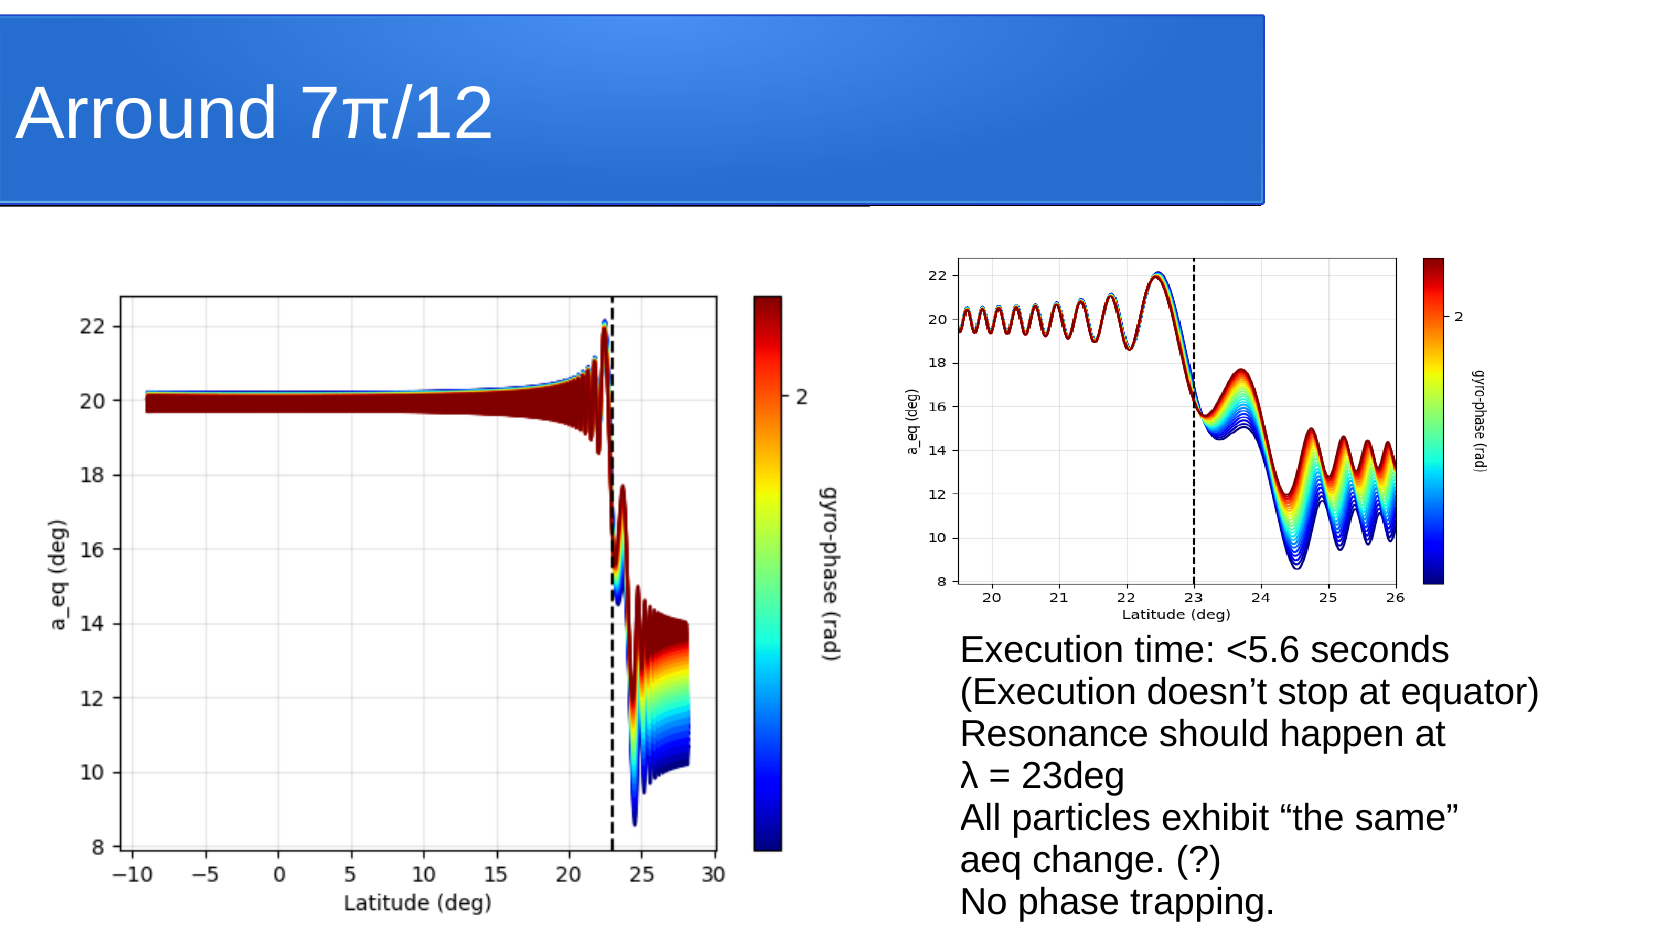

Arround 7π/12
#
Execution time: <5.6 seconds
(Execution doesn’t stop at equator)
Resonance should happen at
λ = 23deg
All particles exhibit “the same”
aeq change. (?)
No phase trapping.